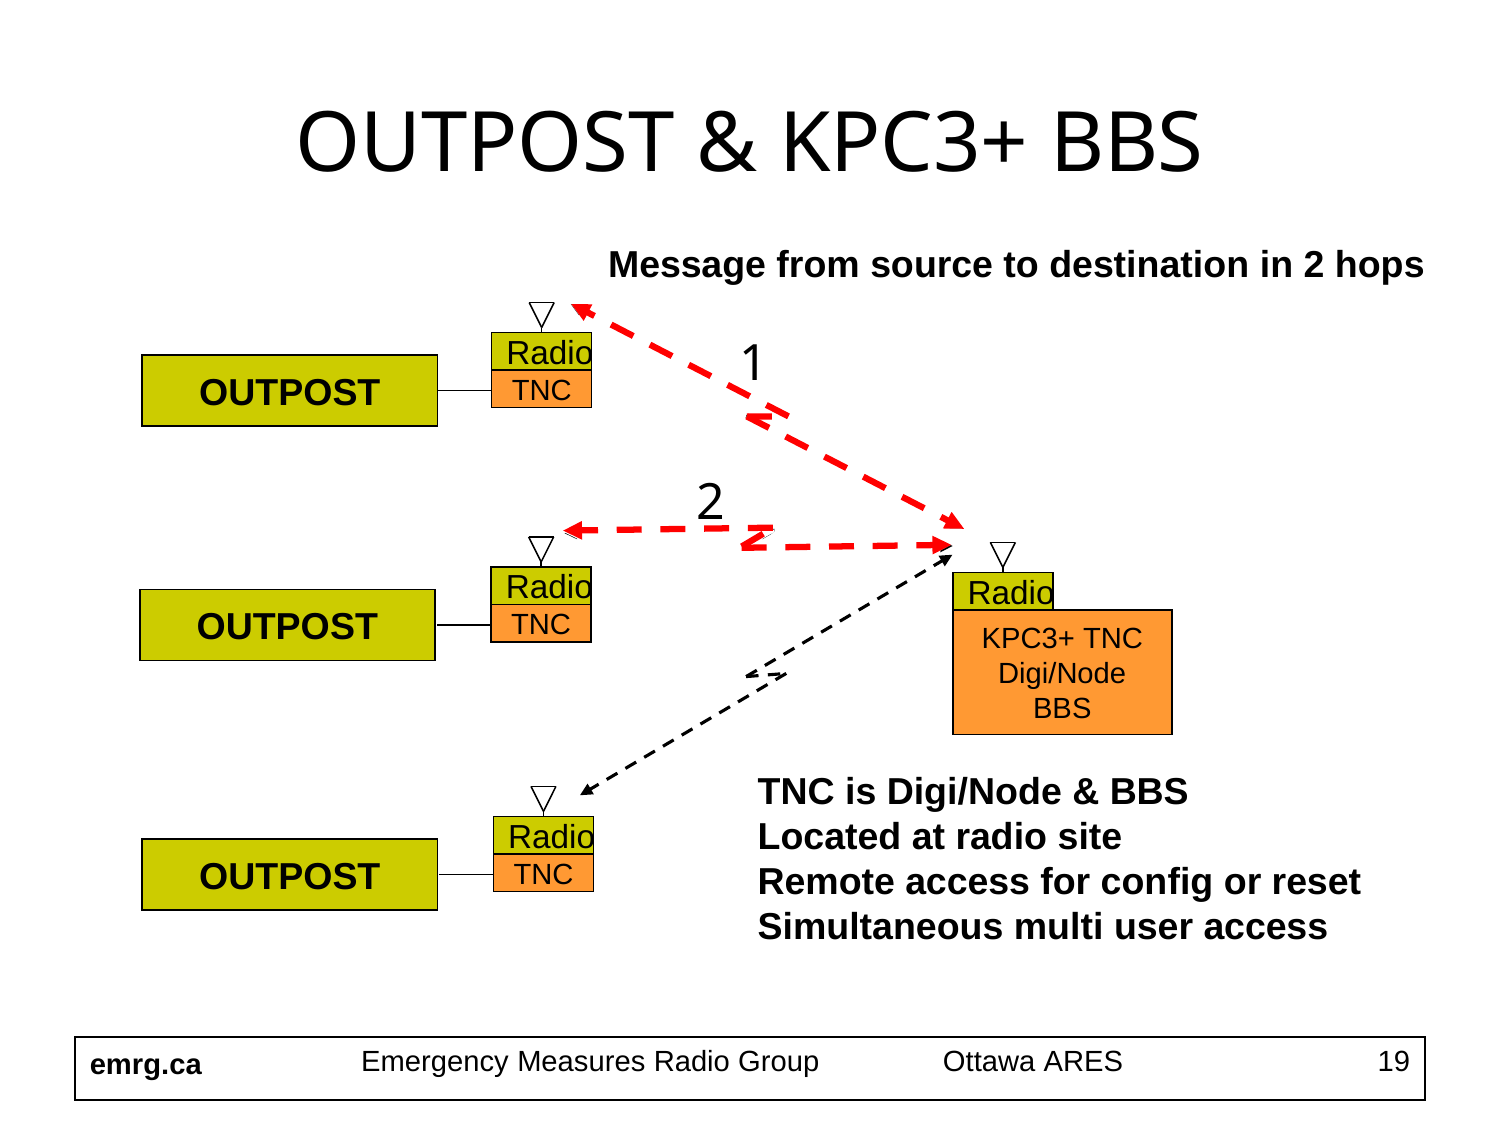

# OUTPOST & KPC3+ BBS
Message from source to destination in 2 hops
Radio
TNC
1
OUTPOST
2
Radio
TNC
Radio
OUTPOST
KPC3+ TNC
Digi/Node
BBS
TNC is Digi/Node & BBS
Located at radio site
Remote access for config or reset
Simultaneous multi user access
Radio
TNC
OUTPOST
Emergency Measures Radio Group Ottawa ARES
19